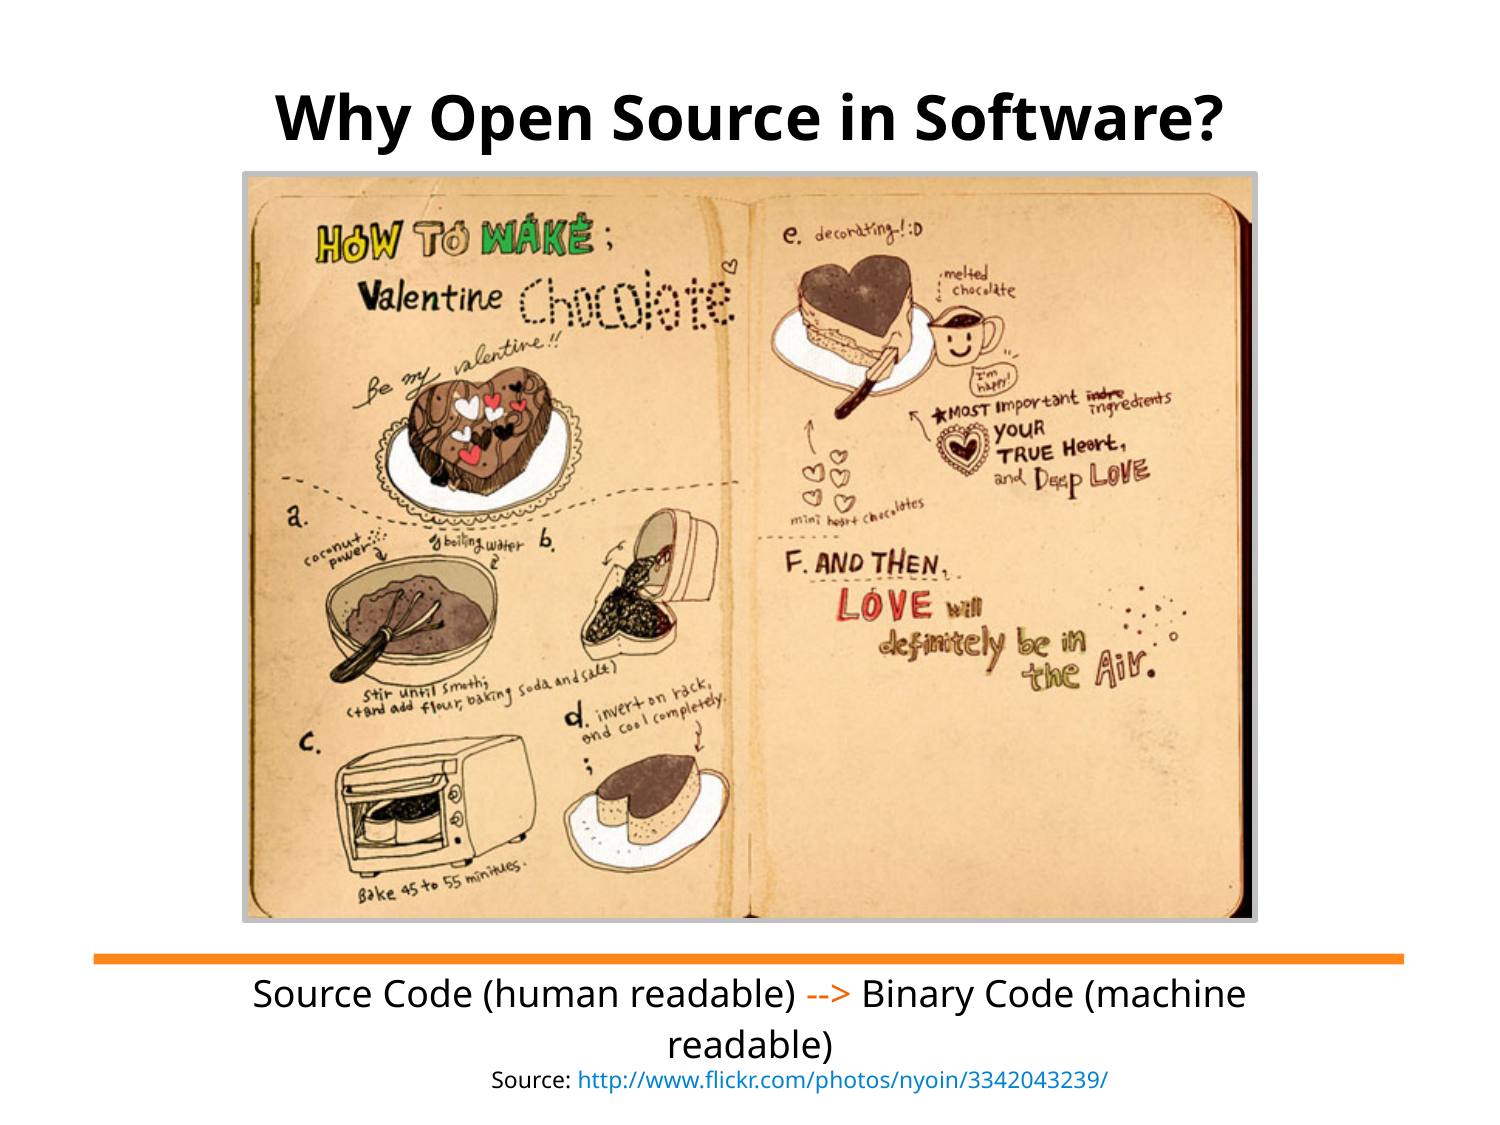

# Why Open Source in Software?
Source Code (human readable) --> Binary Code (machine readable)
Source: http://www.flickr.com/photos/nyoin/3342043239/